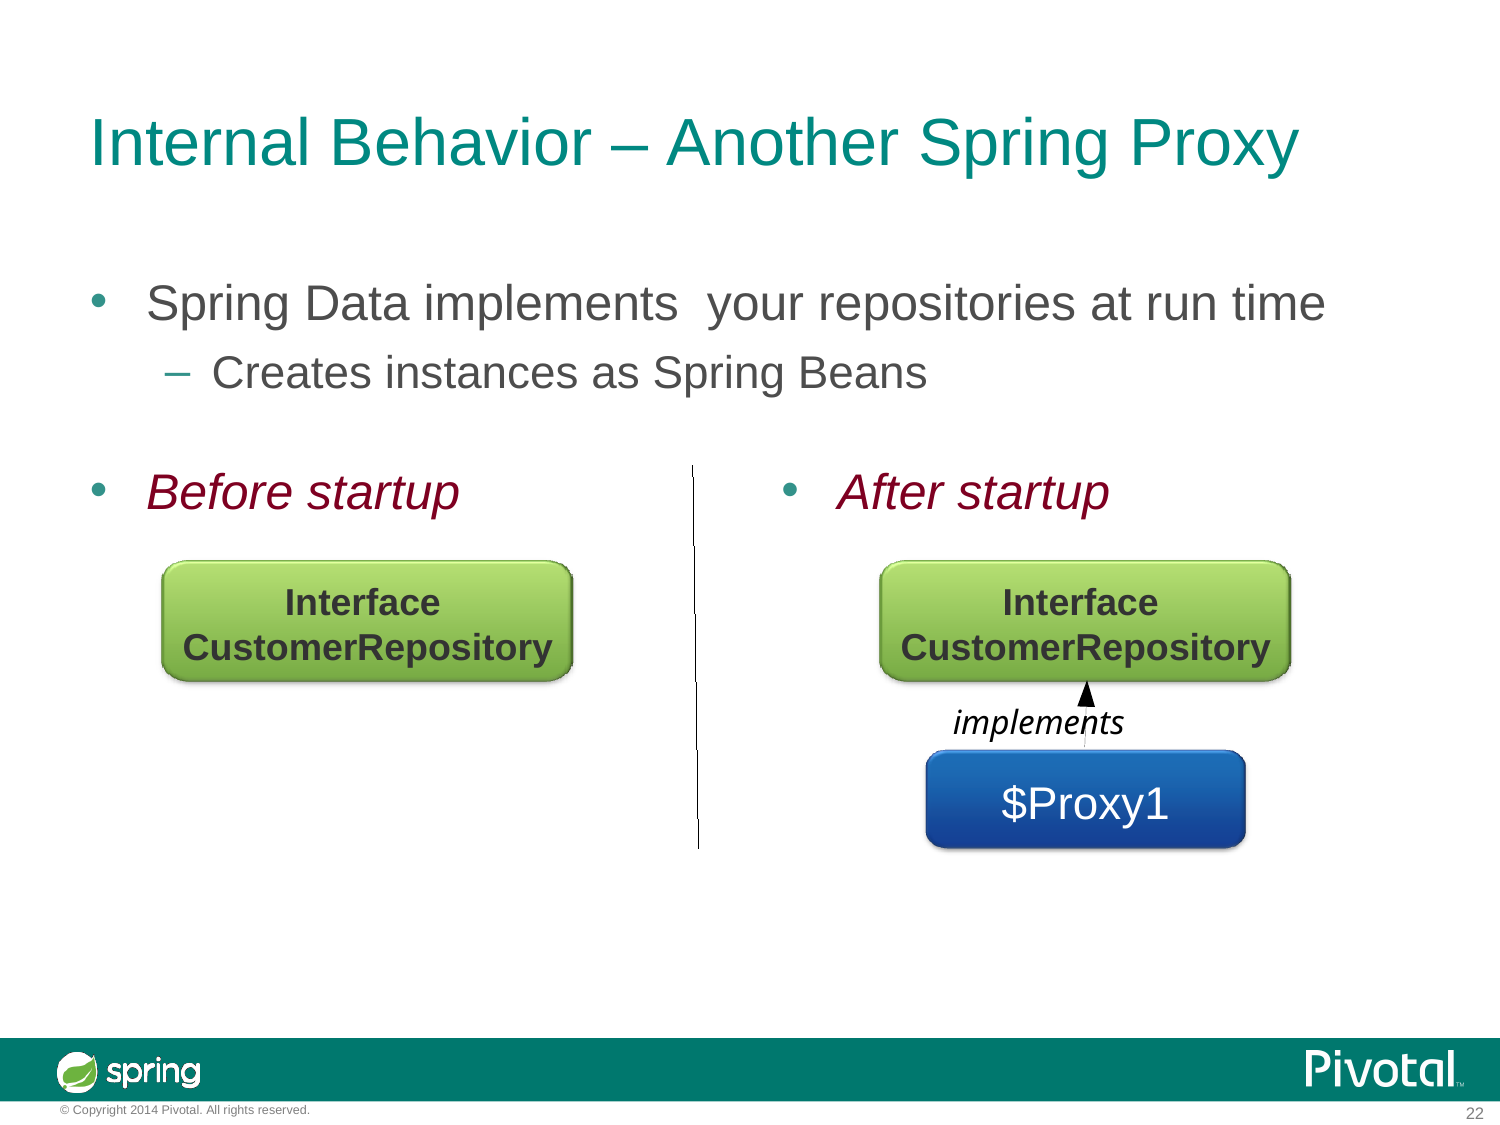

# Internal Behavior – Another Spring Proxy
Spring Data implements your repositories at run time
Creates instances as Spring Beans
Before startup
After startup
Interface
CustomerRepository
Interface
CustomerRepository
implements
$Proxy1